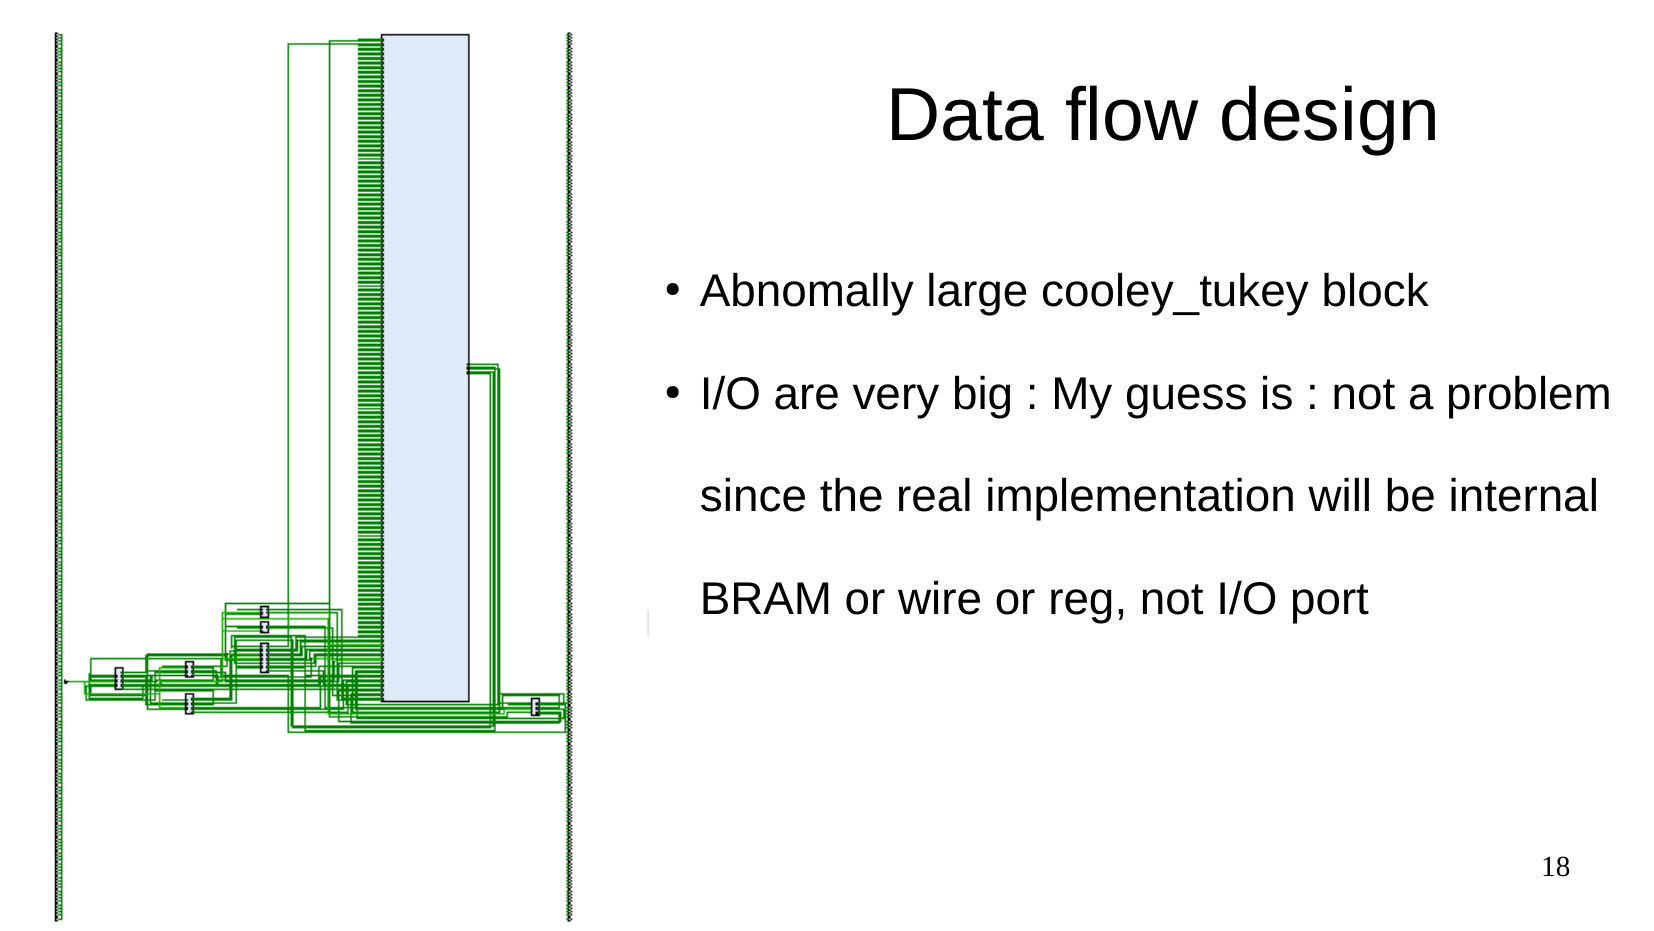

# Data flow design
Abnomally large cooley_tukey block
I/O are very big : My guess is : not a problem since the real implementation will be internal BRAM or wire or reg, not I/O port
18